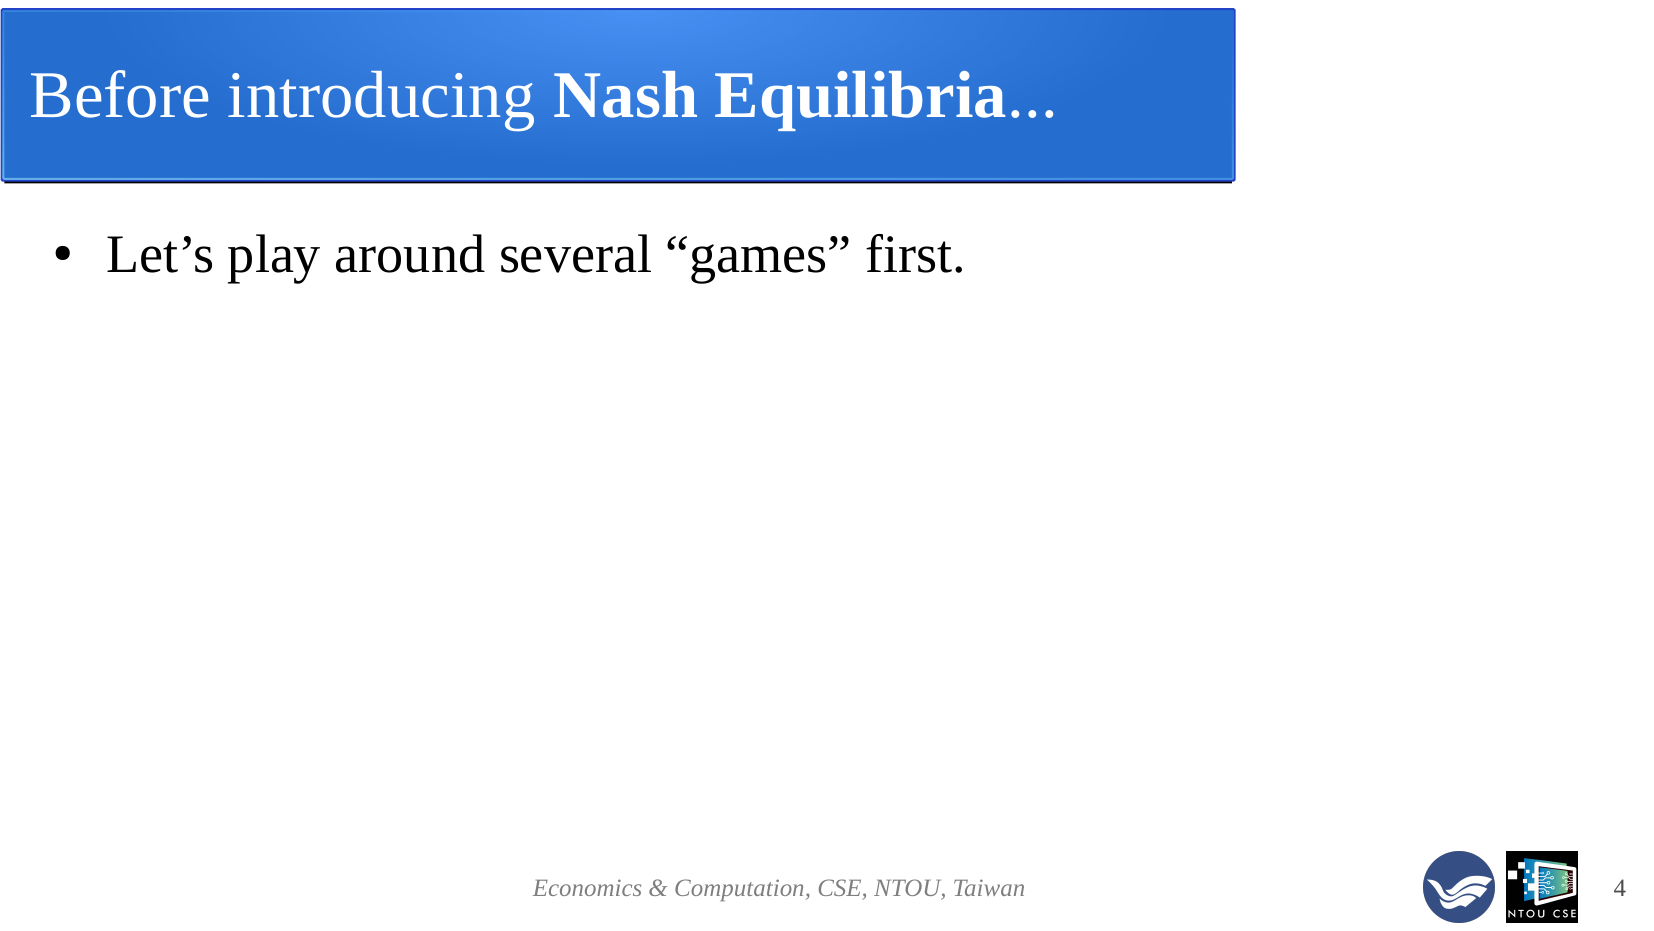

# Before introducing Nash Equilibria...
Let’s play around several “games” first.
Economics & Computation, CSE, NTOU, Taiwan
4